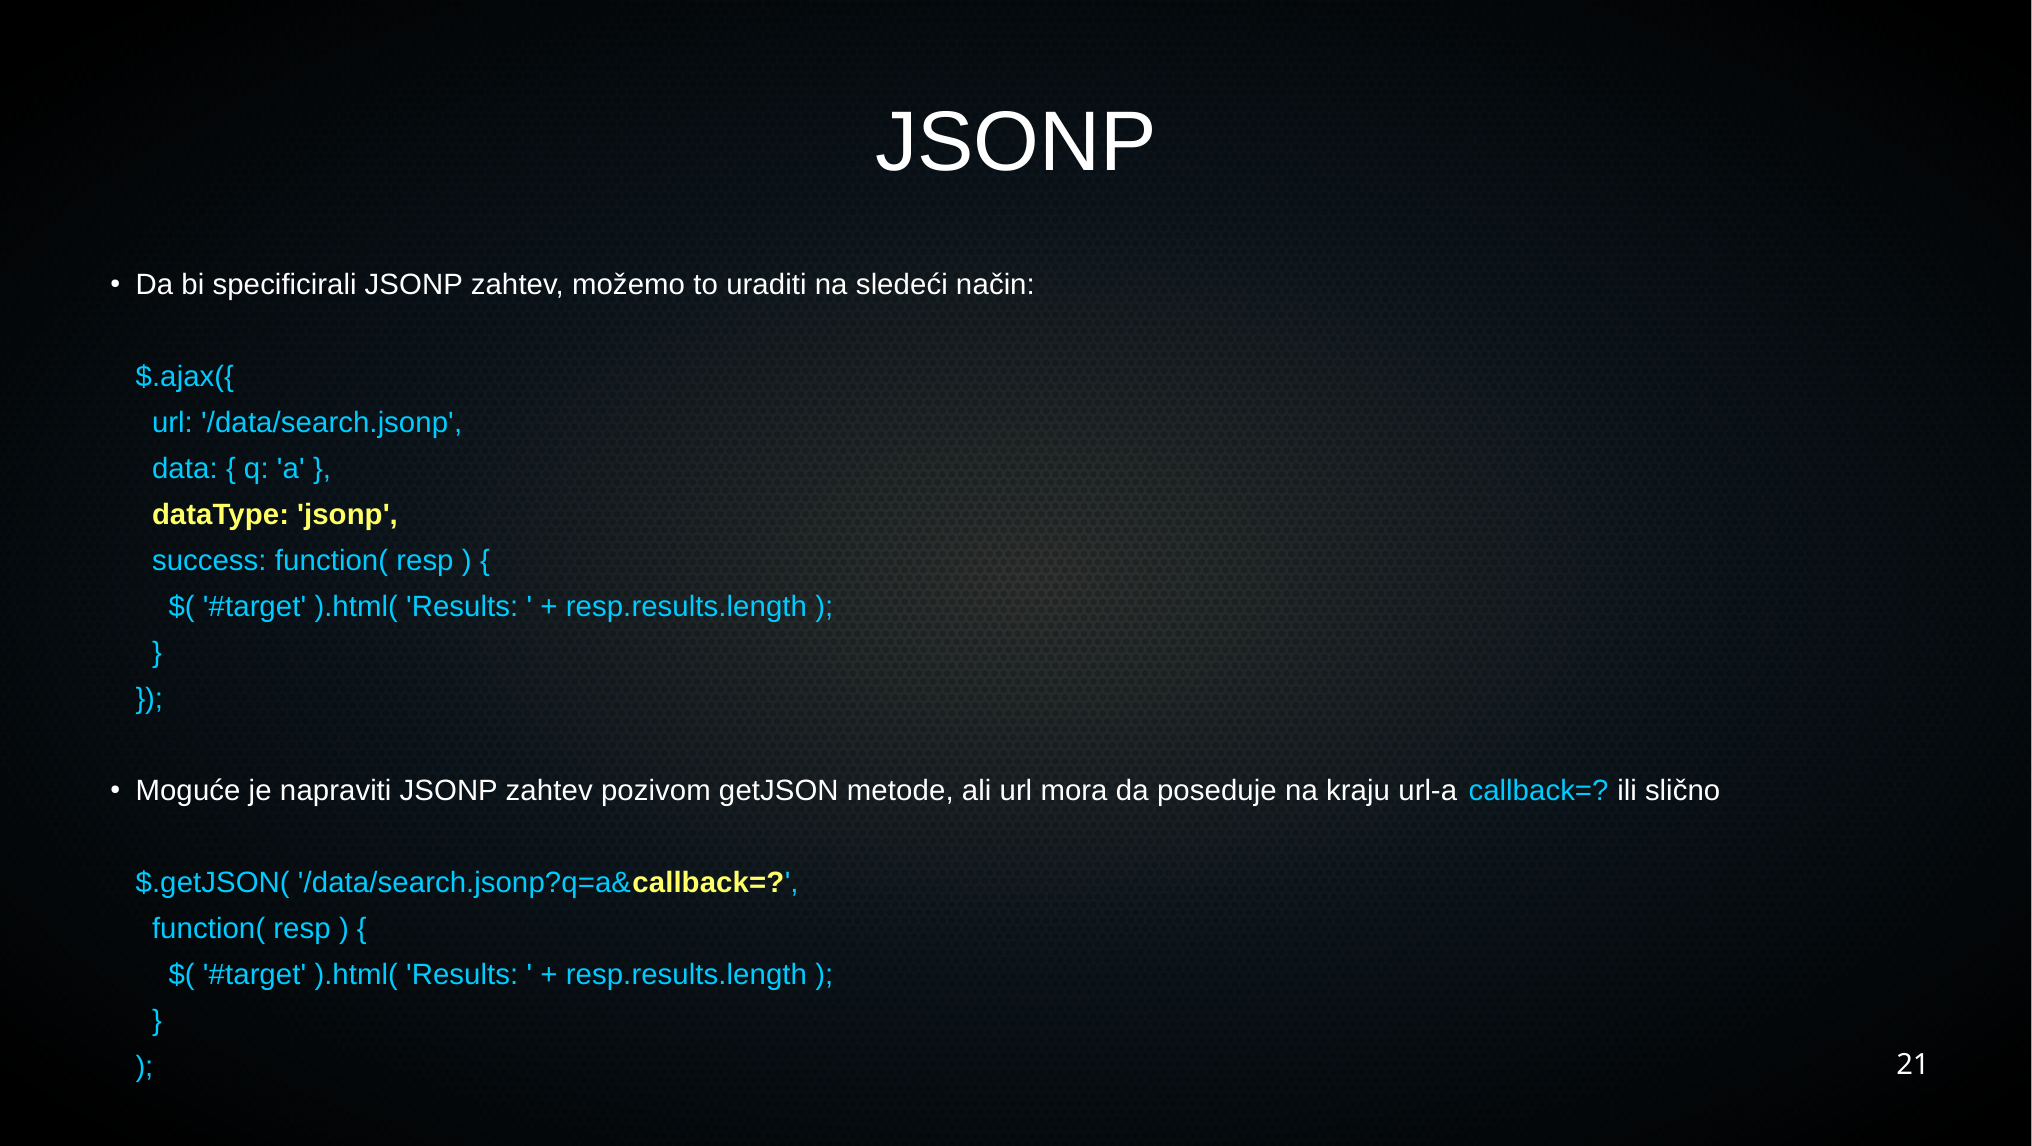

# JSONP
Da bi specificirali JSONP zahtev, možemo to uraditi na sledeći način:
$.ajax({
 url: '/data/search.jsonp',
 data: { q: 'a' },
 dataType: 'jsonp',
 success: function( resp ) {
 $( '#target' ).html( 'Results: ' + resp.results.length );
 }
});
Moguće je napraviti JSONP zahtev pozivom getJSON metode, ali url mora da poseduje na kraju url-a callback=? ili slično
$.getJSON( '/data/search.jsonp?q=a&callback=?',
 function( resp ) {
 $( '#target' ).html( 'Results: ' + resp.results.length );
 }
);
21